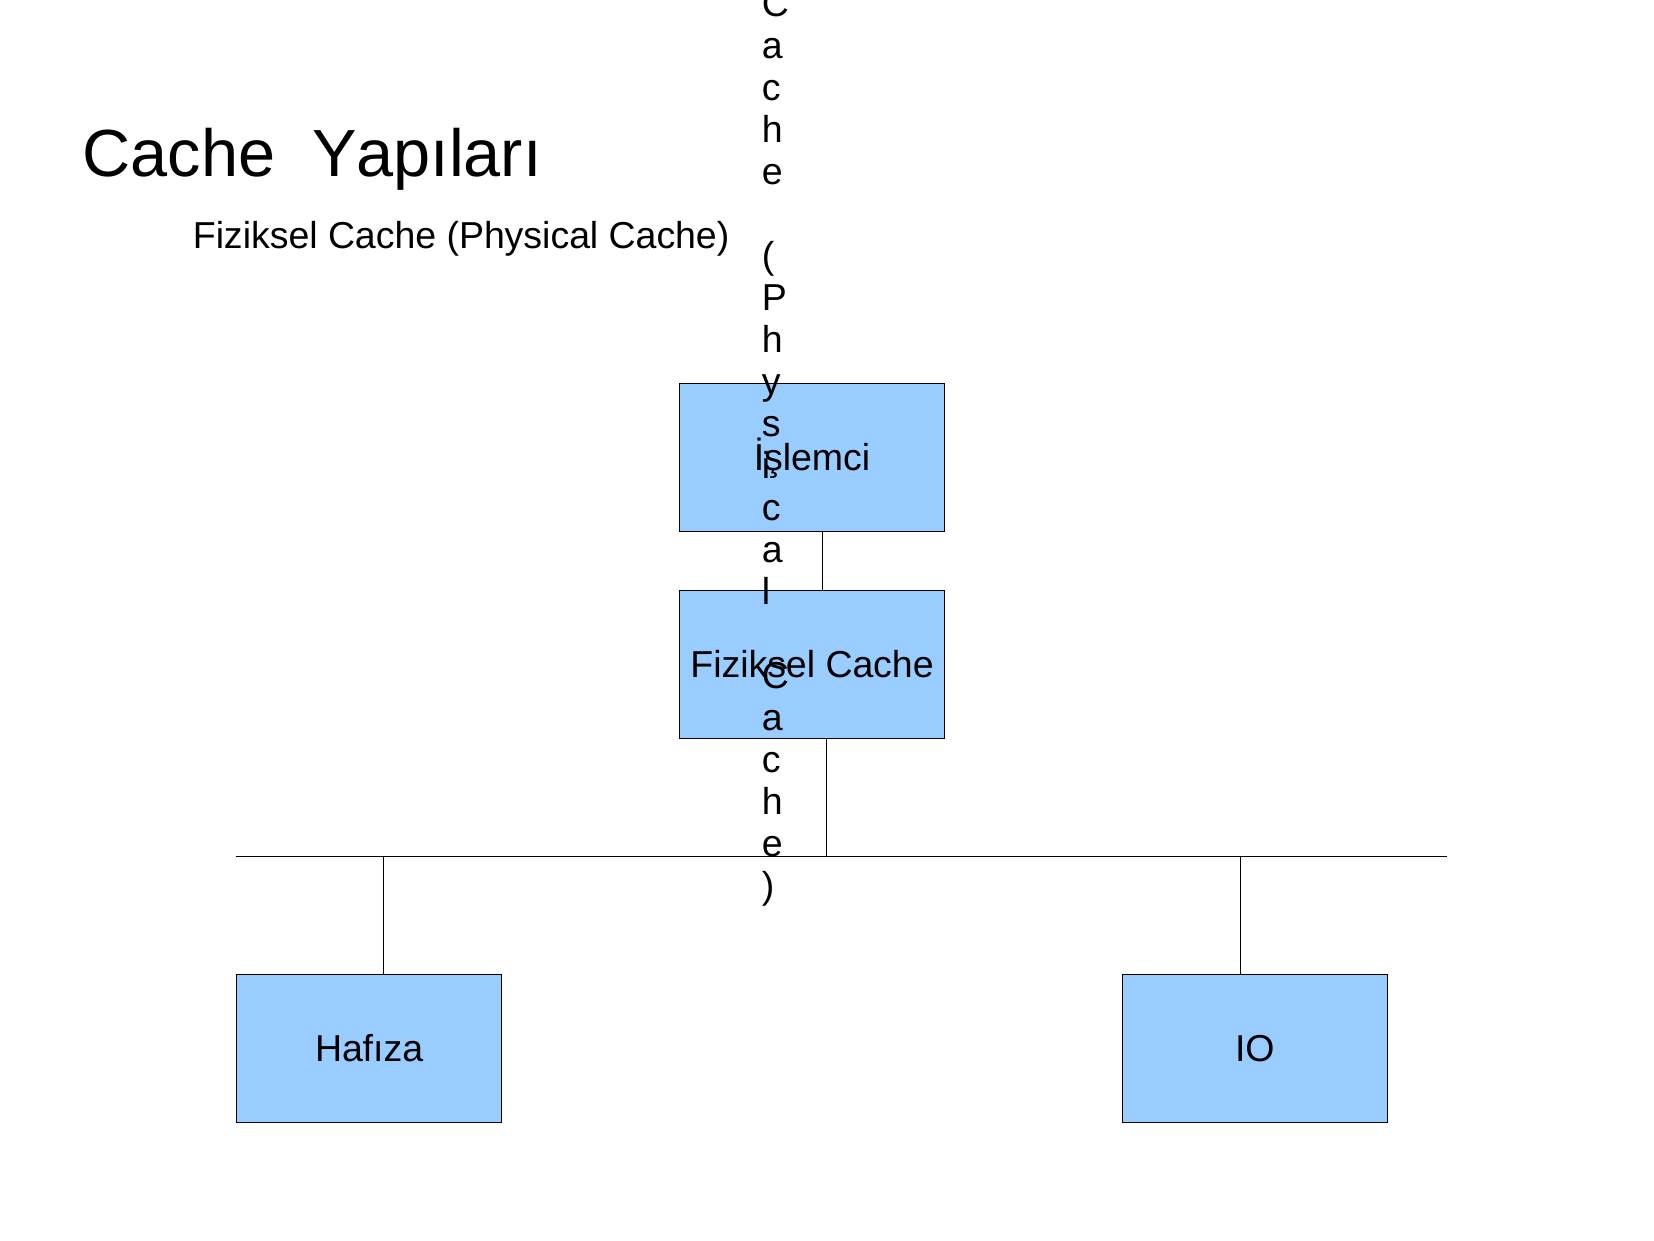

Fiziksel Cache (Physical Cache)
# Cache Yapıları
Fiziksel Cache (Physical Cache)
İşlemci
Fiziksel Cache
Hafıza
IO